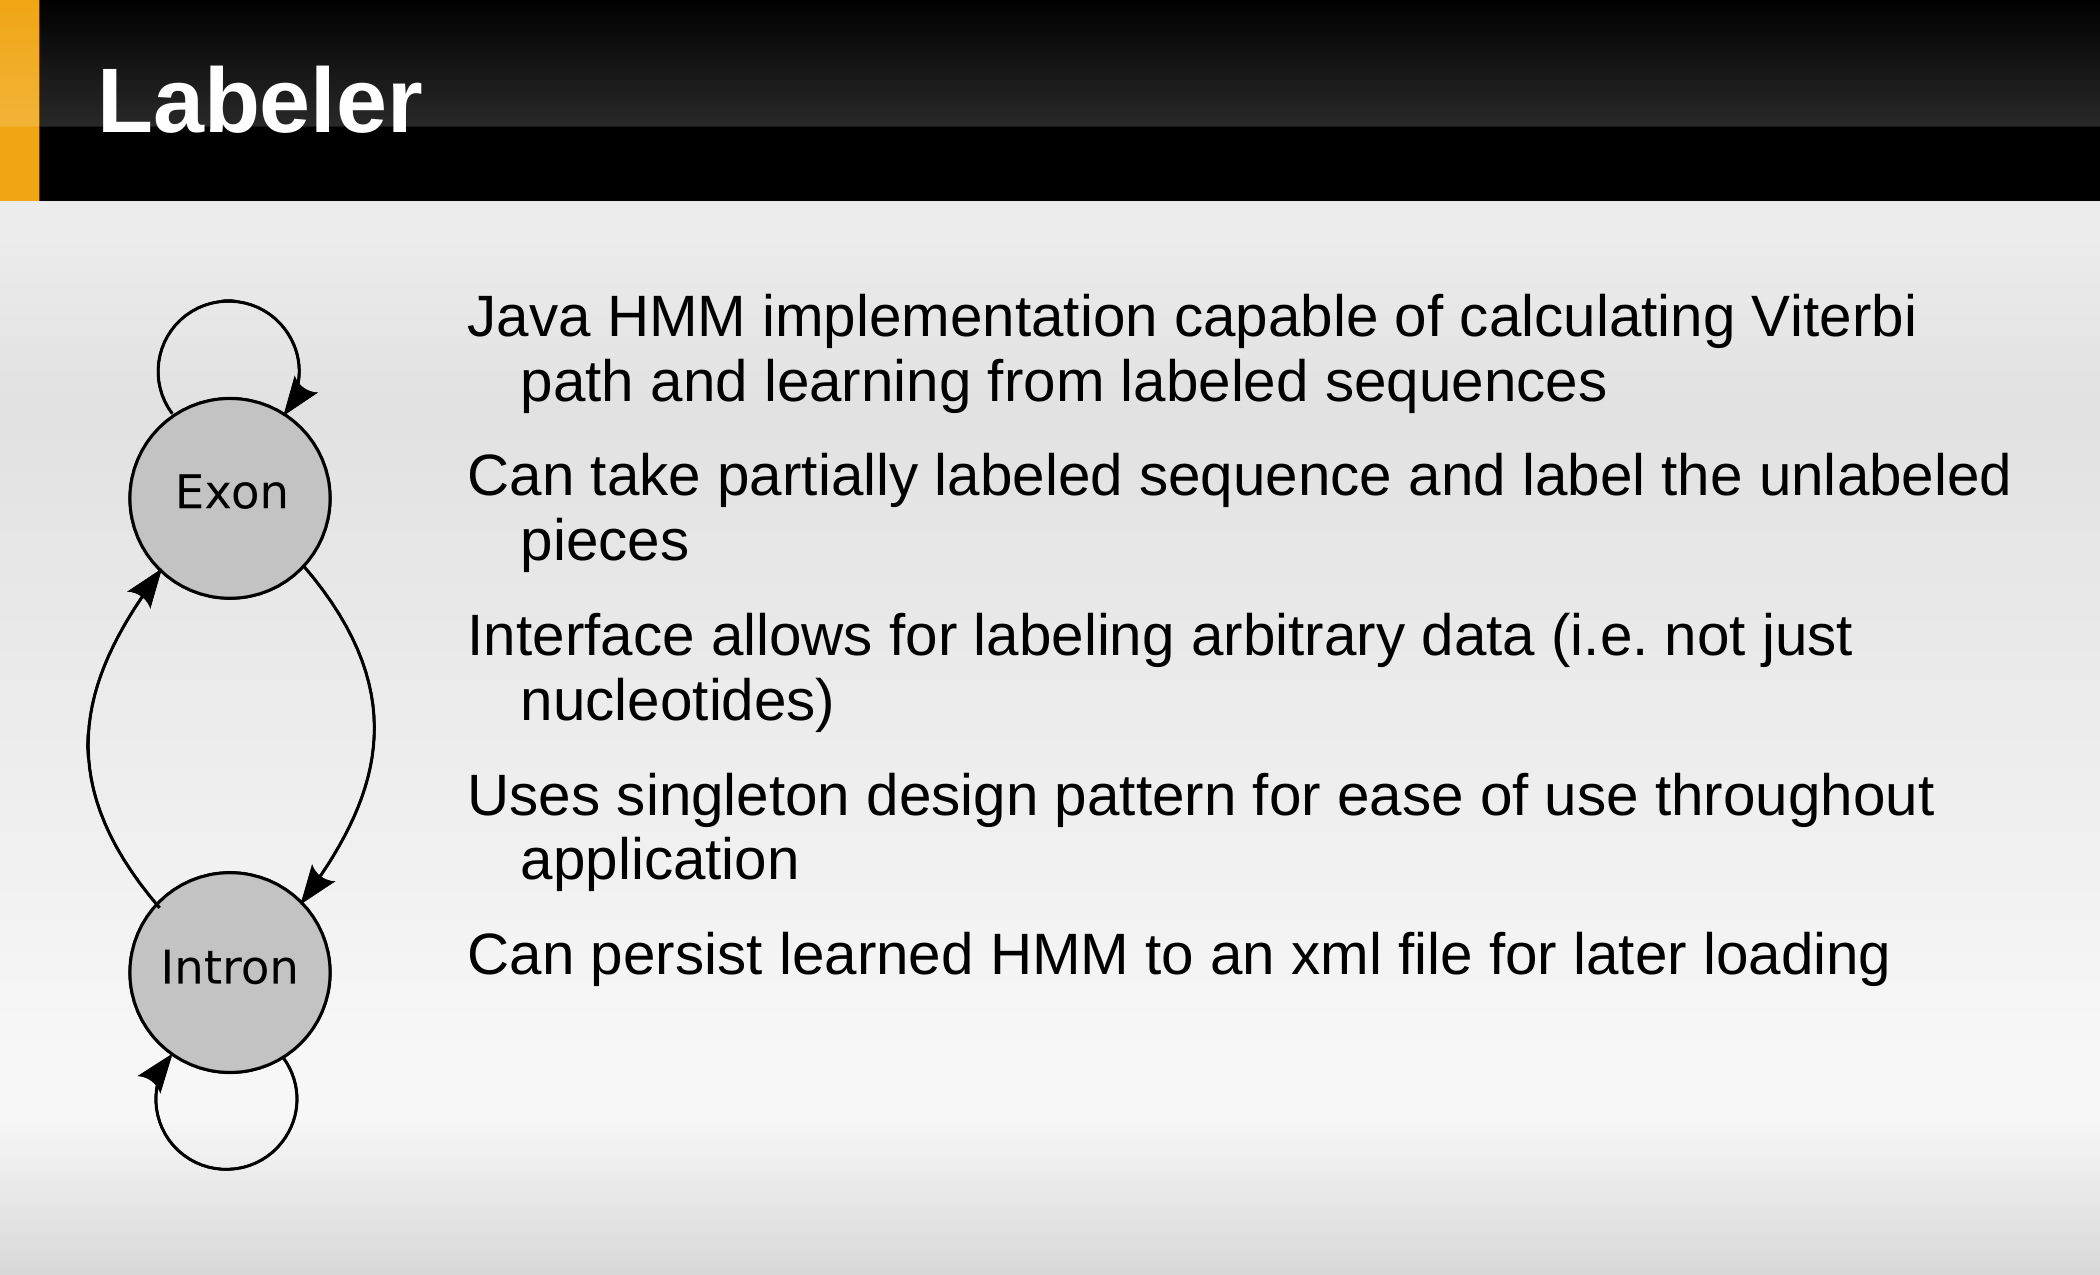

# Labeler
Java HMM implementation capable of calculating Viterbi path and learning from labeled sequences
Can take partially labeled sequence and label the unlabeled pieces
Interface allows for labeling arbitrary data (i.e. not just nucleotides)
Uses singleton design pattern for ease of use throughout application
Can persist learned HMM to an xml file for later loading